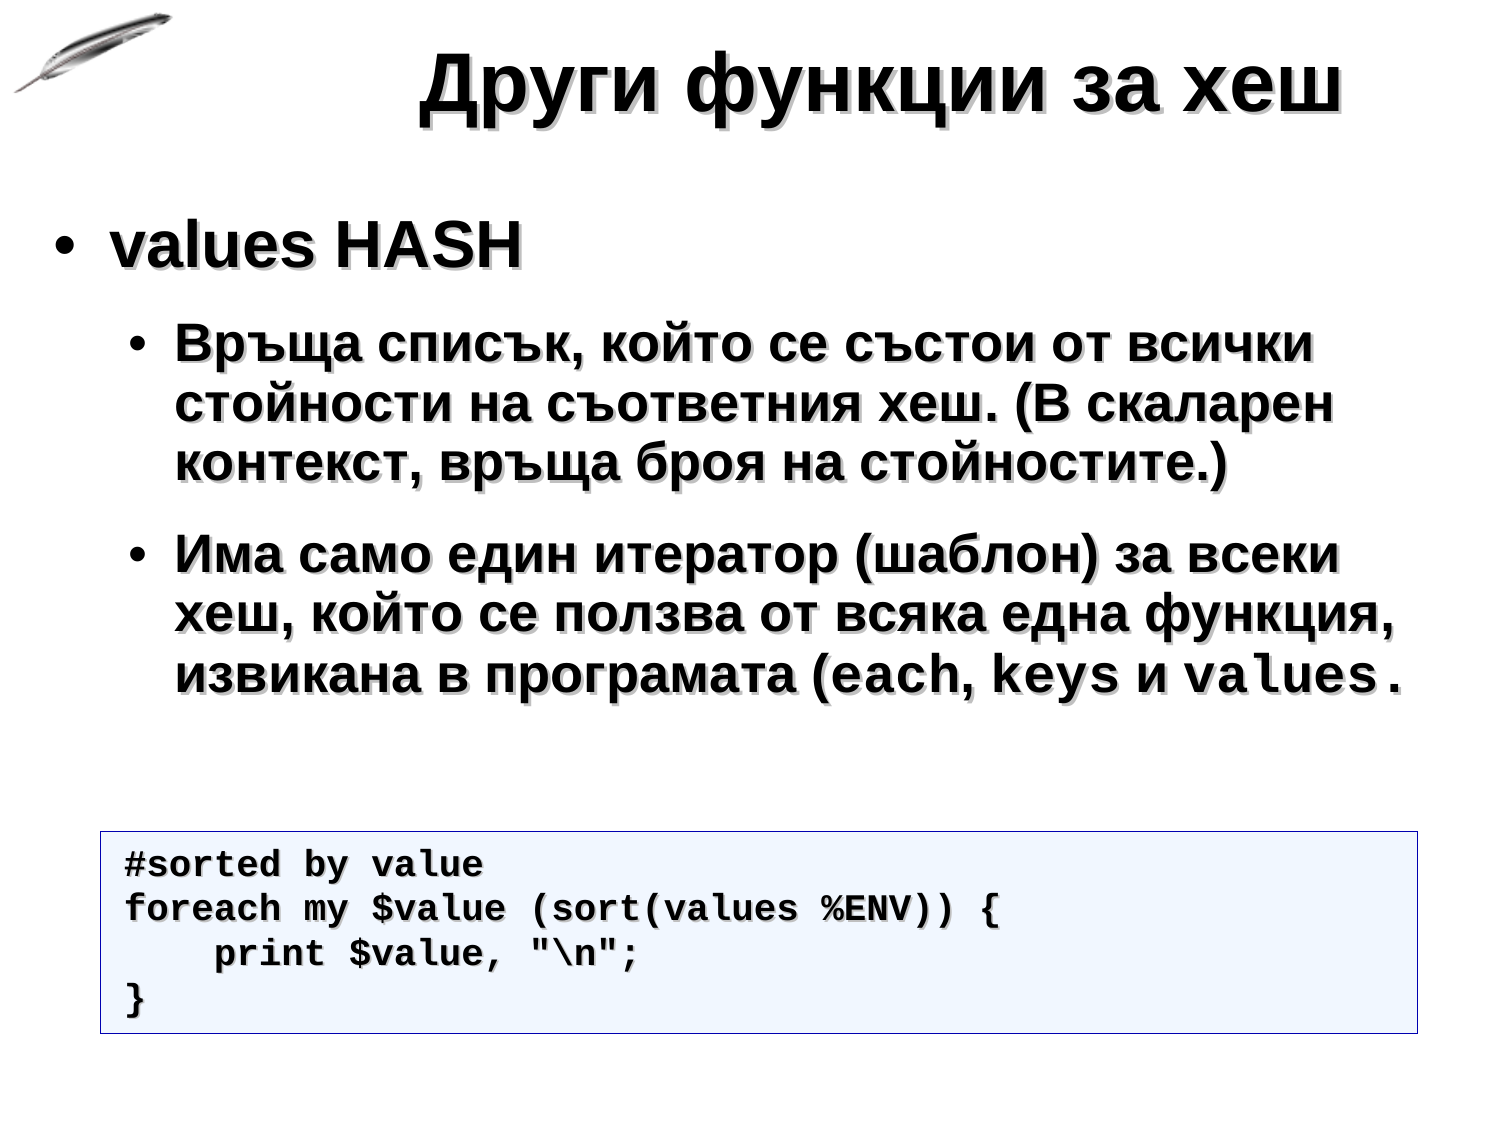

# Други функции за хеш
values HASH
Връща списък, който се състои от всички стойности на съответния хеш. (В скаларен контекст, връща броя на стойностите.)
Има само един итератор (шаблон) за всеки хеш, който се ползва от всяка една функция, извикана в програмата (each, keys и values.
#sorted by value
foreach my $value (sort(values %ENV)) {
 print $value, "\n";
}